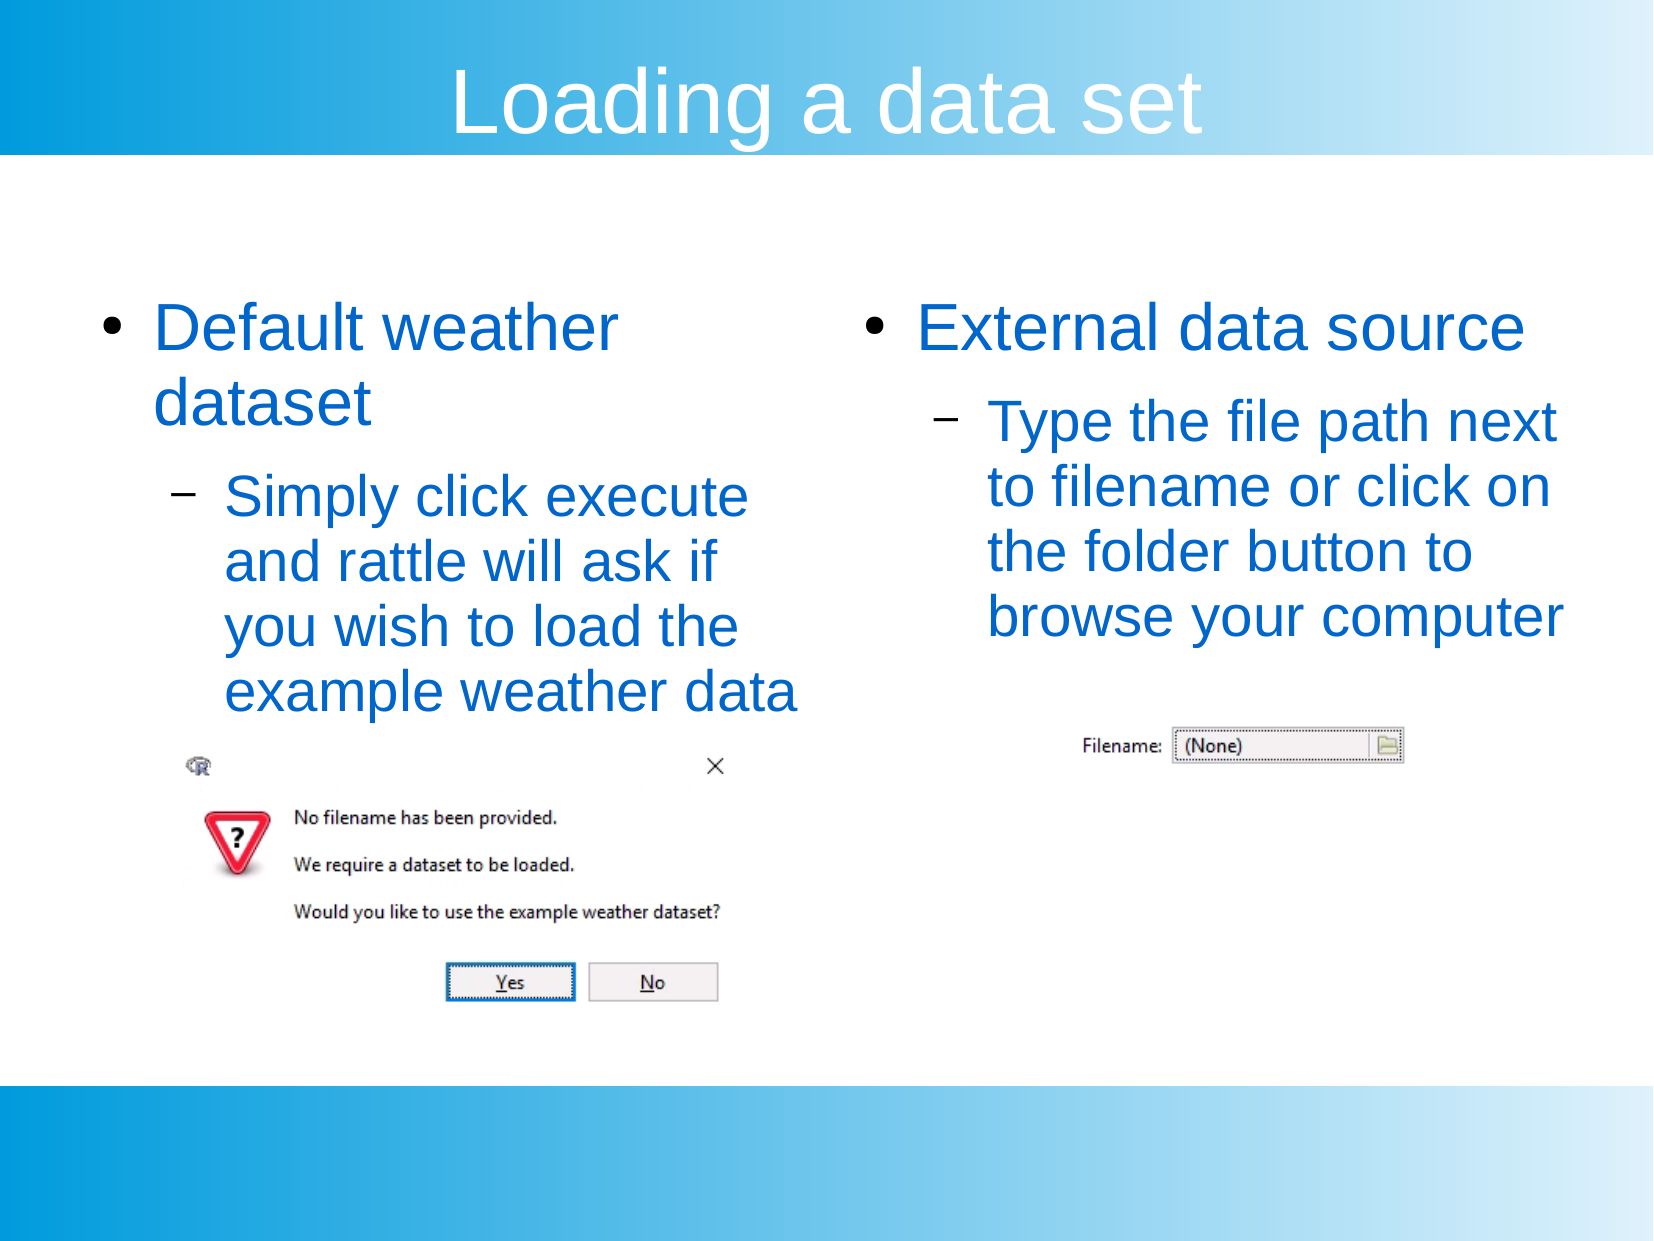

# Loading a data set
Default weather dataset
Simply click execute and rattle will ask if you wish to load the example weather data
External data source
Type the file path next to filename or click on the folder button to browse your computer